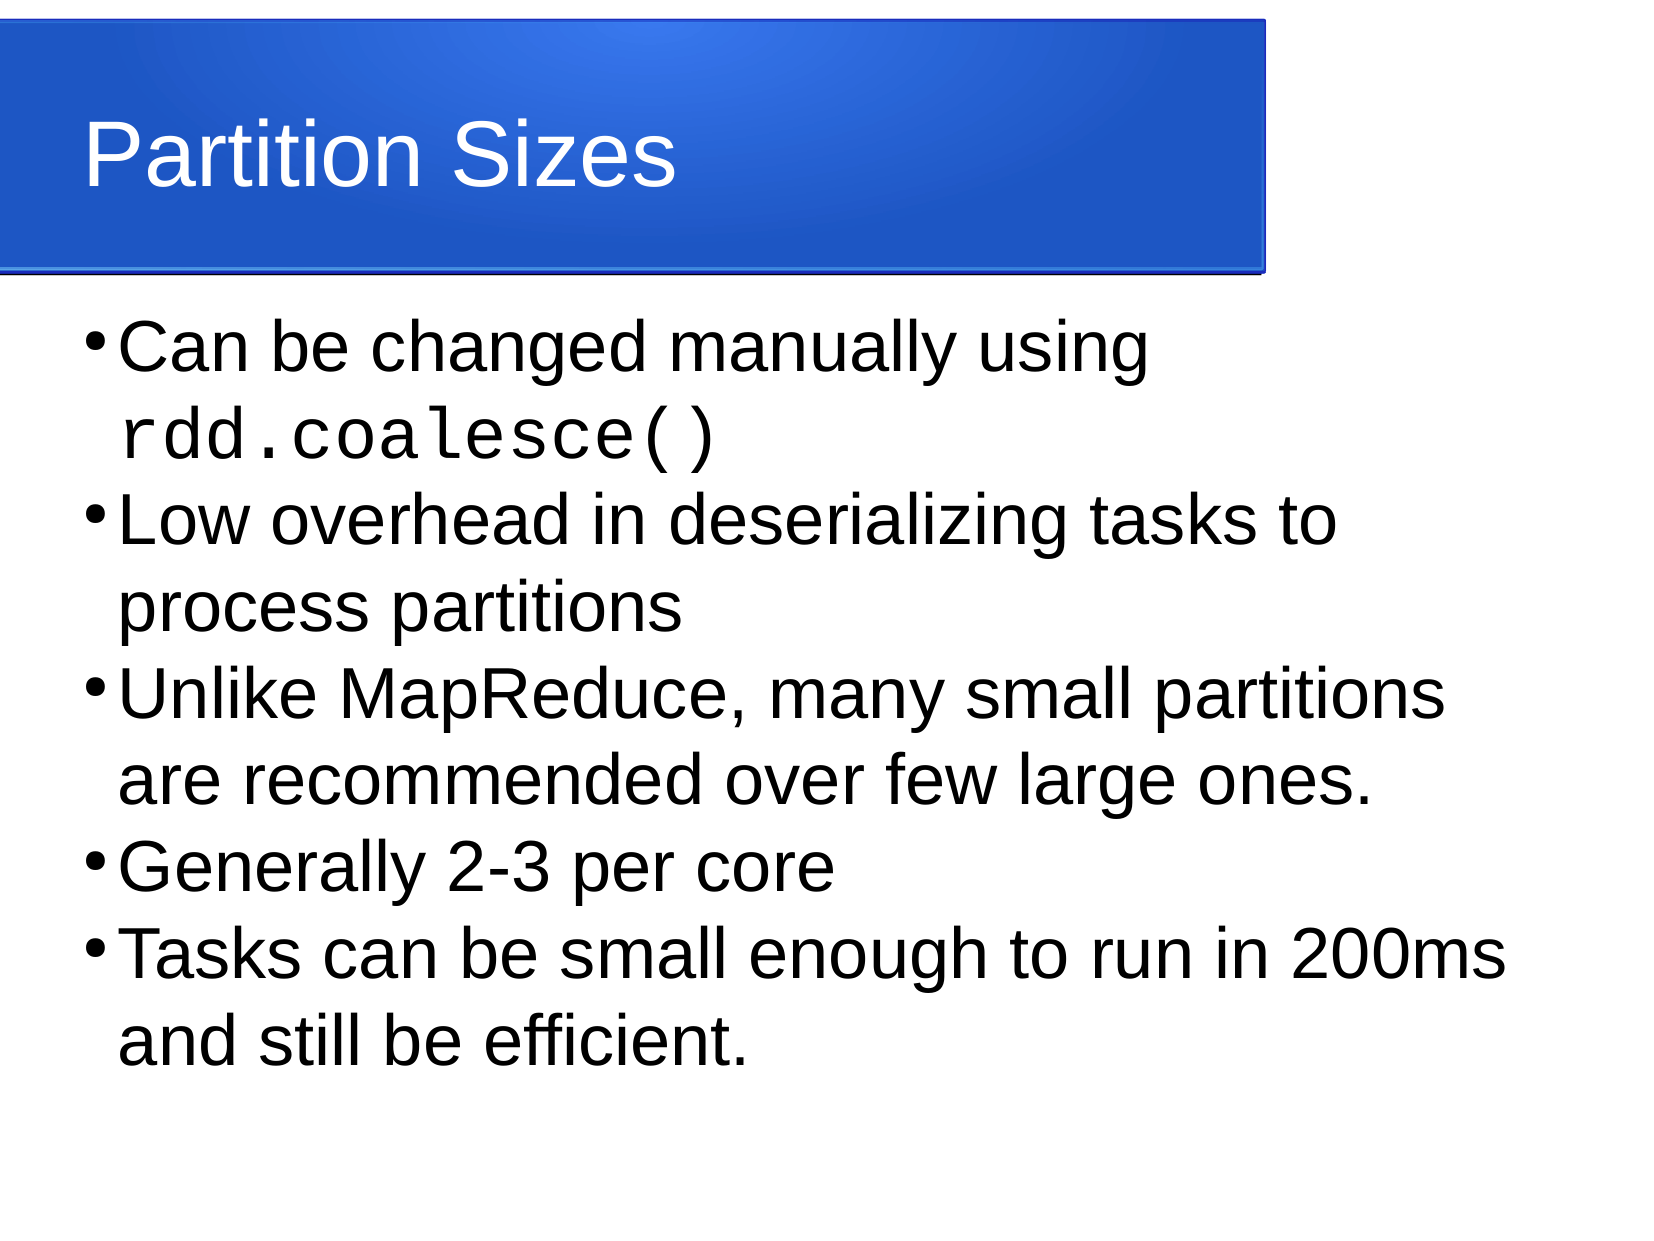

Partition Sizes
Can be changed manually using rdd.coalesce()
Low overhead in deserializing tasks to process partitions
Unlike MapReduce, many small partitions are recommended over few large ones.
Generally 2-3 per core
Tasks can be small enough to run in 200ms and still be efficient.